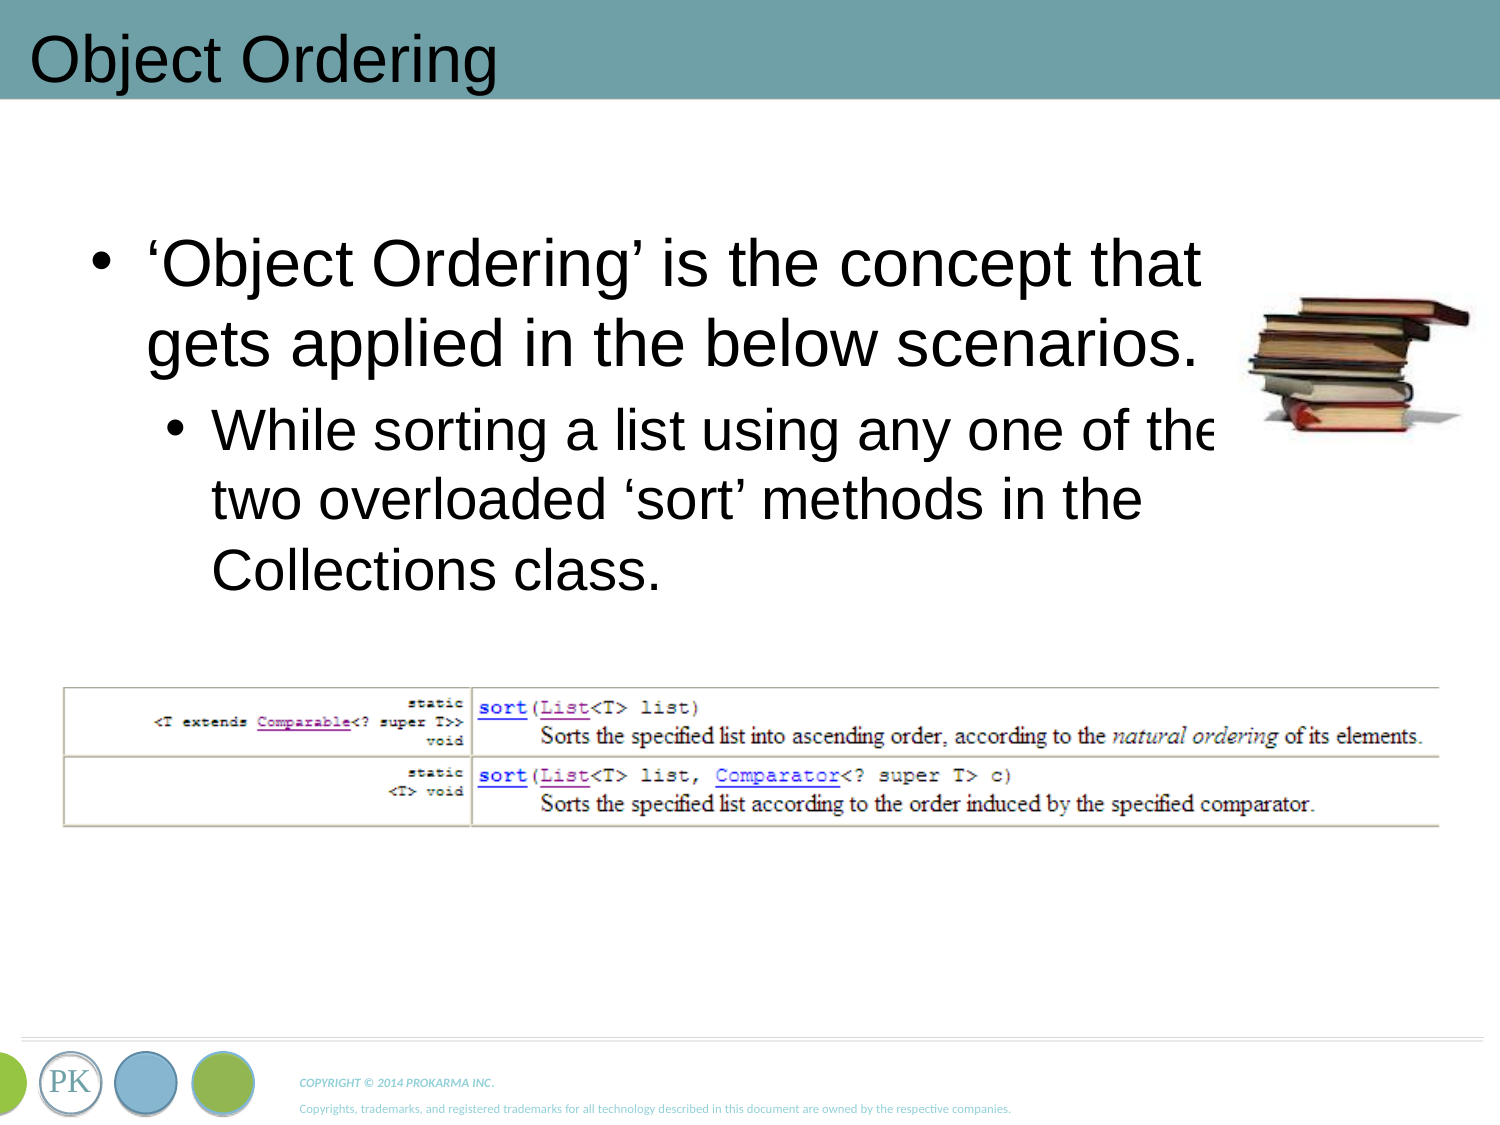

Object Ordering
‘Object Ordering’ is the concept that gets applied in the below scenarios.
While sorting a list using any one of the two overloaded ‘sort’ methods in the Collections class.